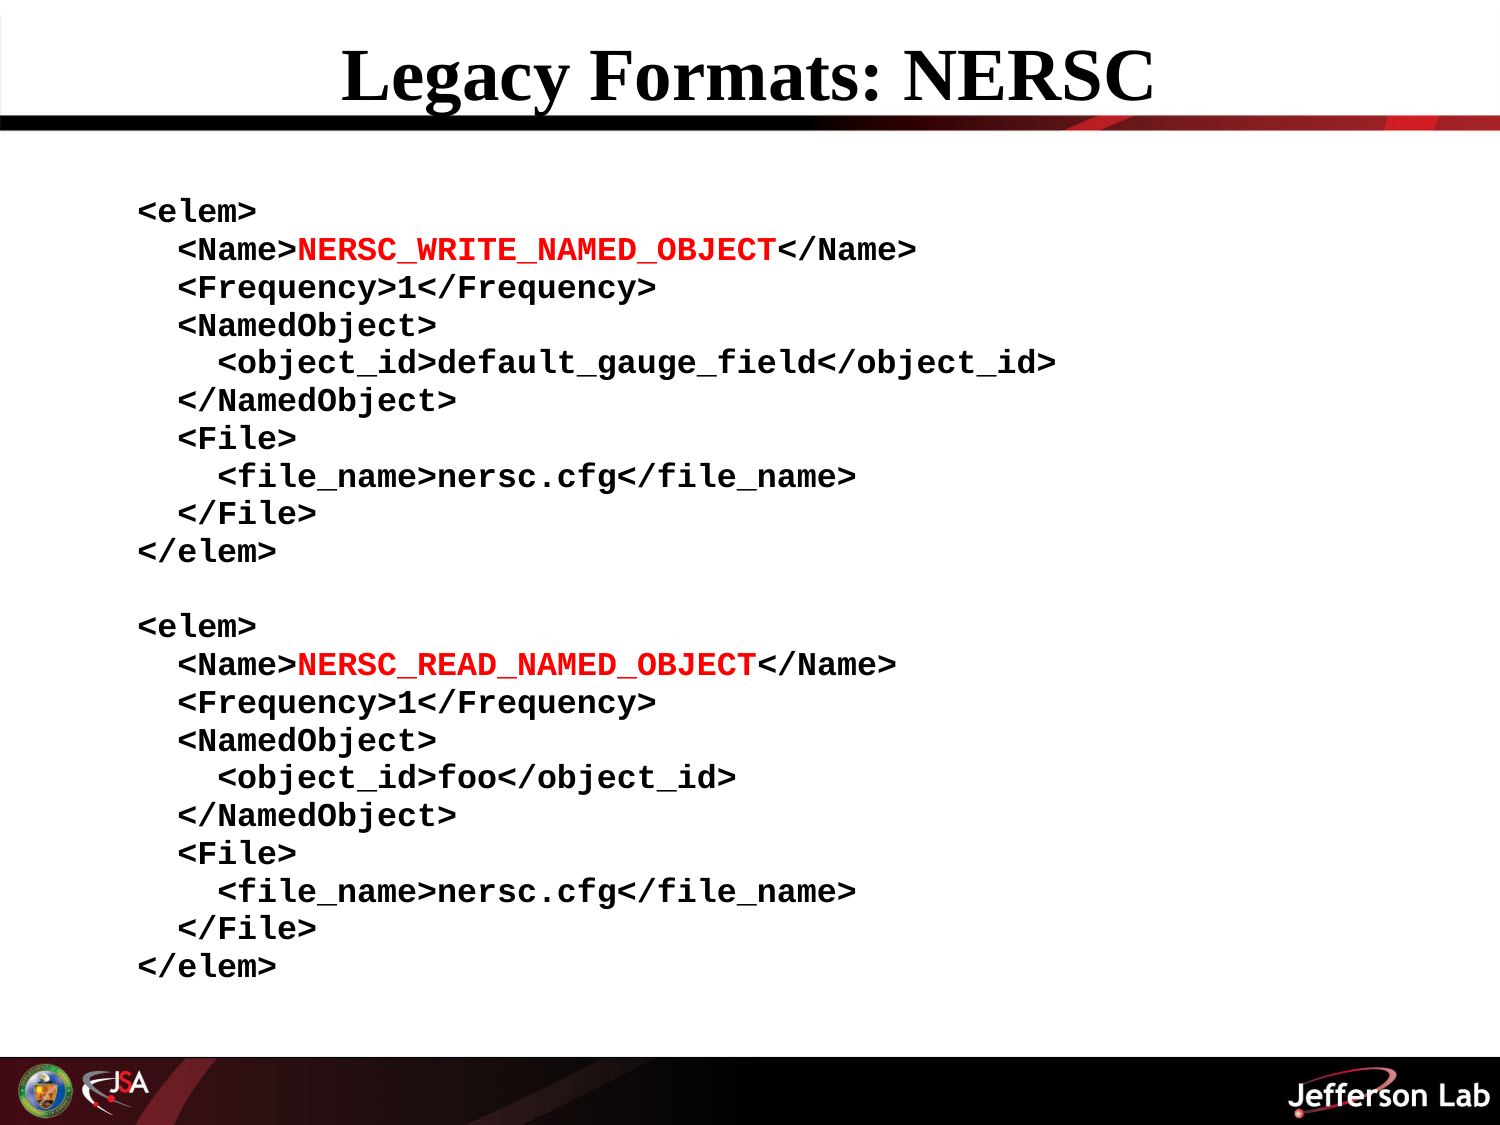

# Legacy Formats: NERSC
 <elem>
 <Name>NERSC_WRITE_NAMED_OBJECT</Name>
 <Frequency>1</Frequency>
 <NamedObject>
 <object_id>default_gauge_field</object_id>
 </NamedObject>
 <File>
 <file_name>nersc.cfg</file_name>
 </File>
 </elem>
 <elem>
 <Name>NERSC_READ_NAMED_OBJECT</Name>
 <Frequency>1</Frequency>
 <NamedObject>
 <object_id>foo</object_id>
 </NamedObject>
 <File>
 <file_name>nersc.cfg</file_name>
 </File>
 </elem>